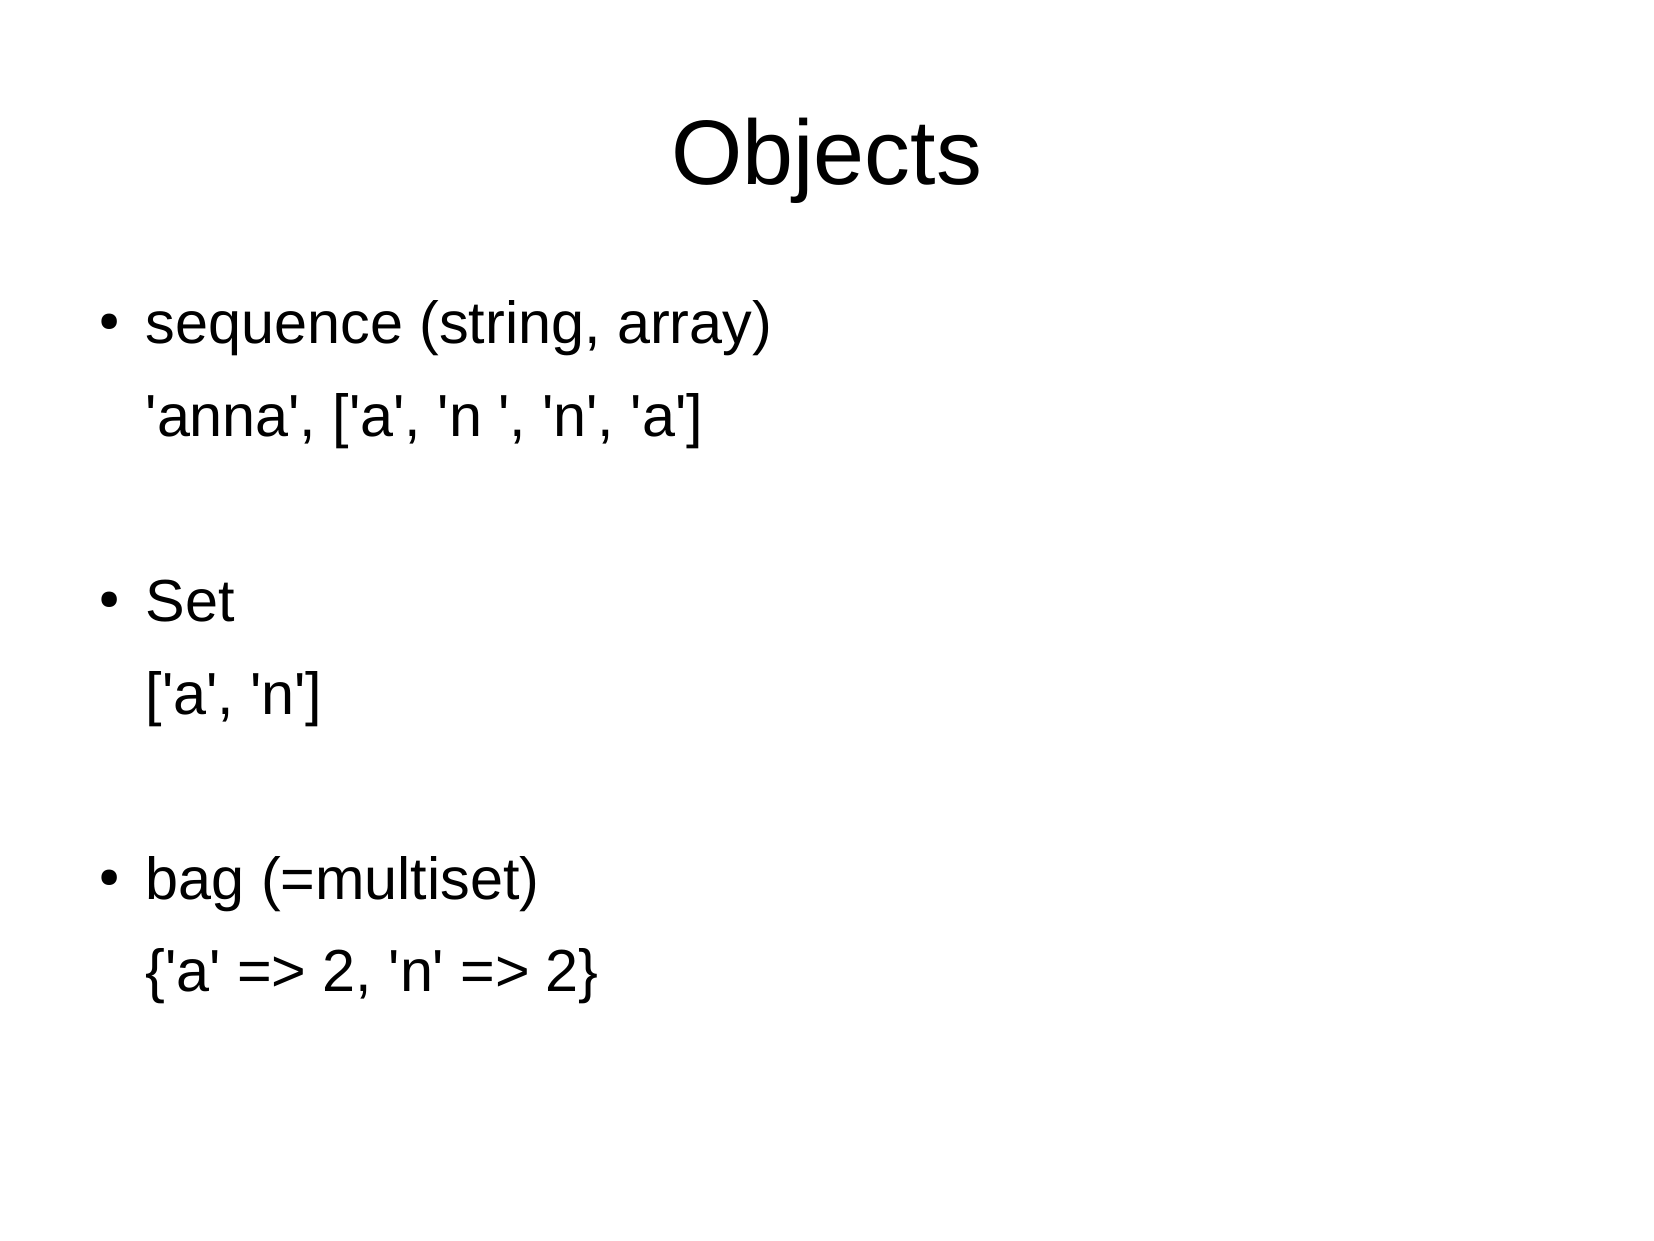

# Objects
sequence (string, array)
'anna', ['a', 'n ', 'n', 'a']
Set
['a', 'n']
bag (=multiset)
{'a' => 2, 'n' => 2}